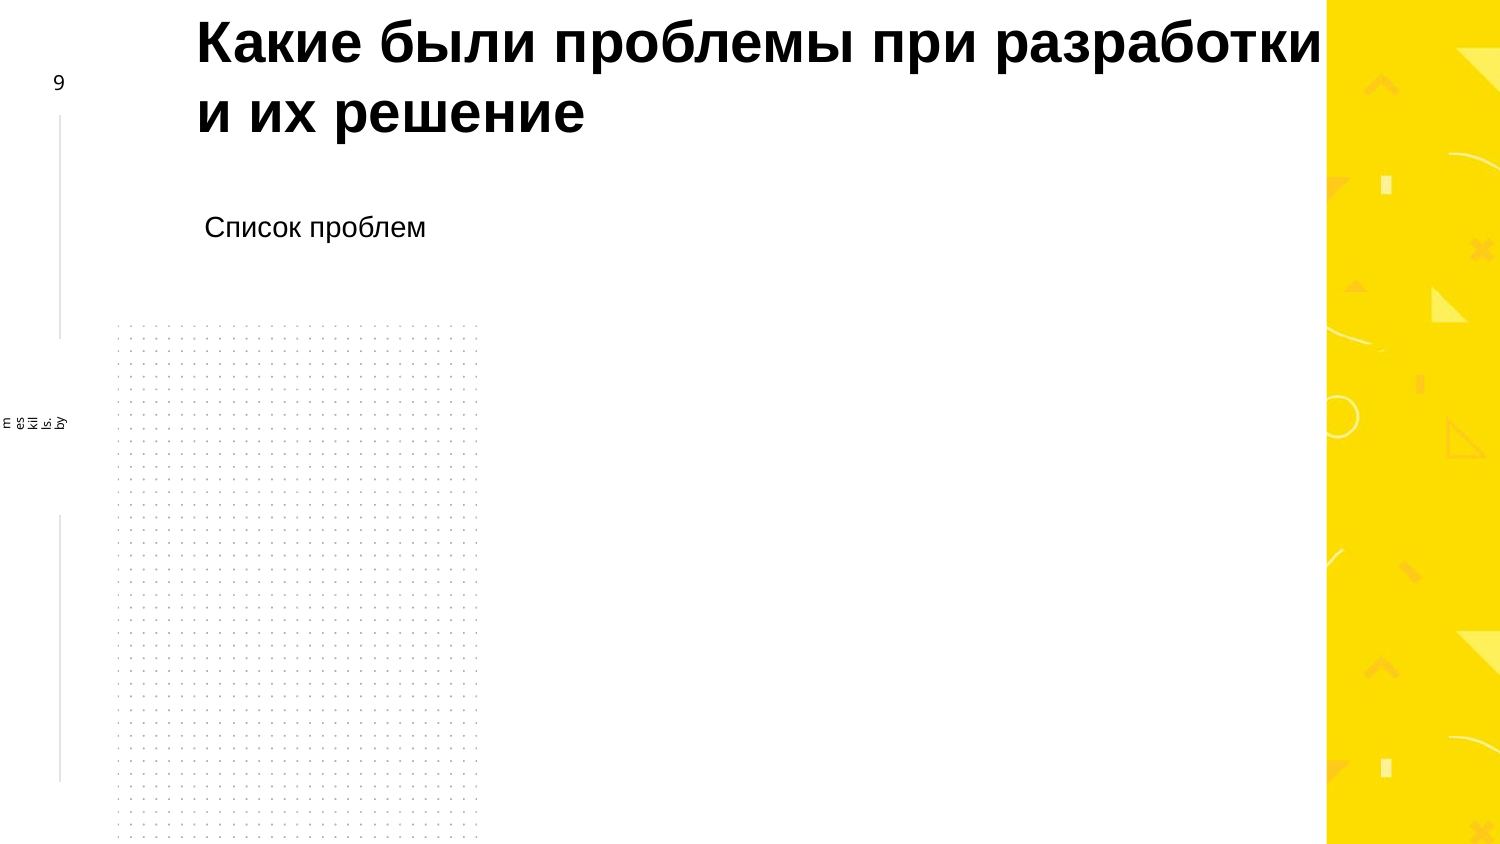

# Какие были проблемы при разработки и их решение
teachmeskills.by
Список проблем